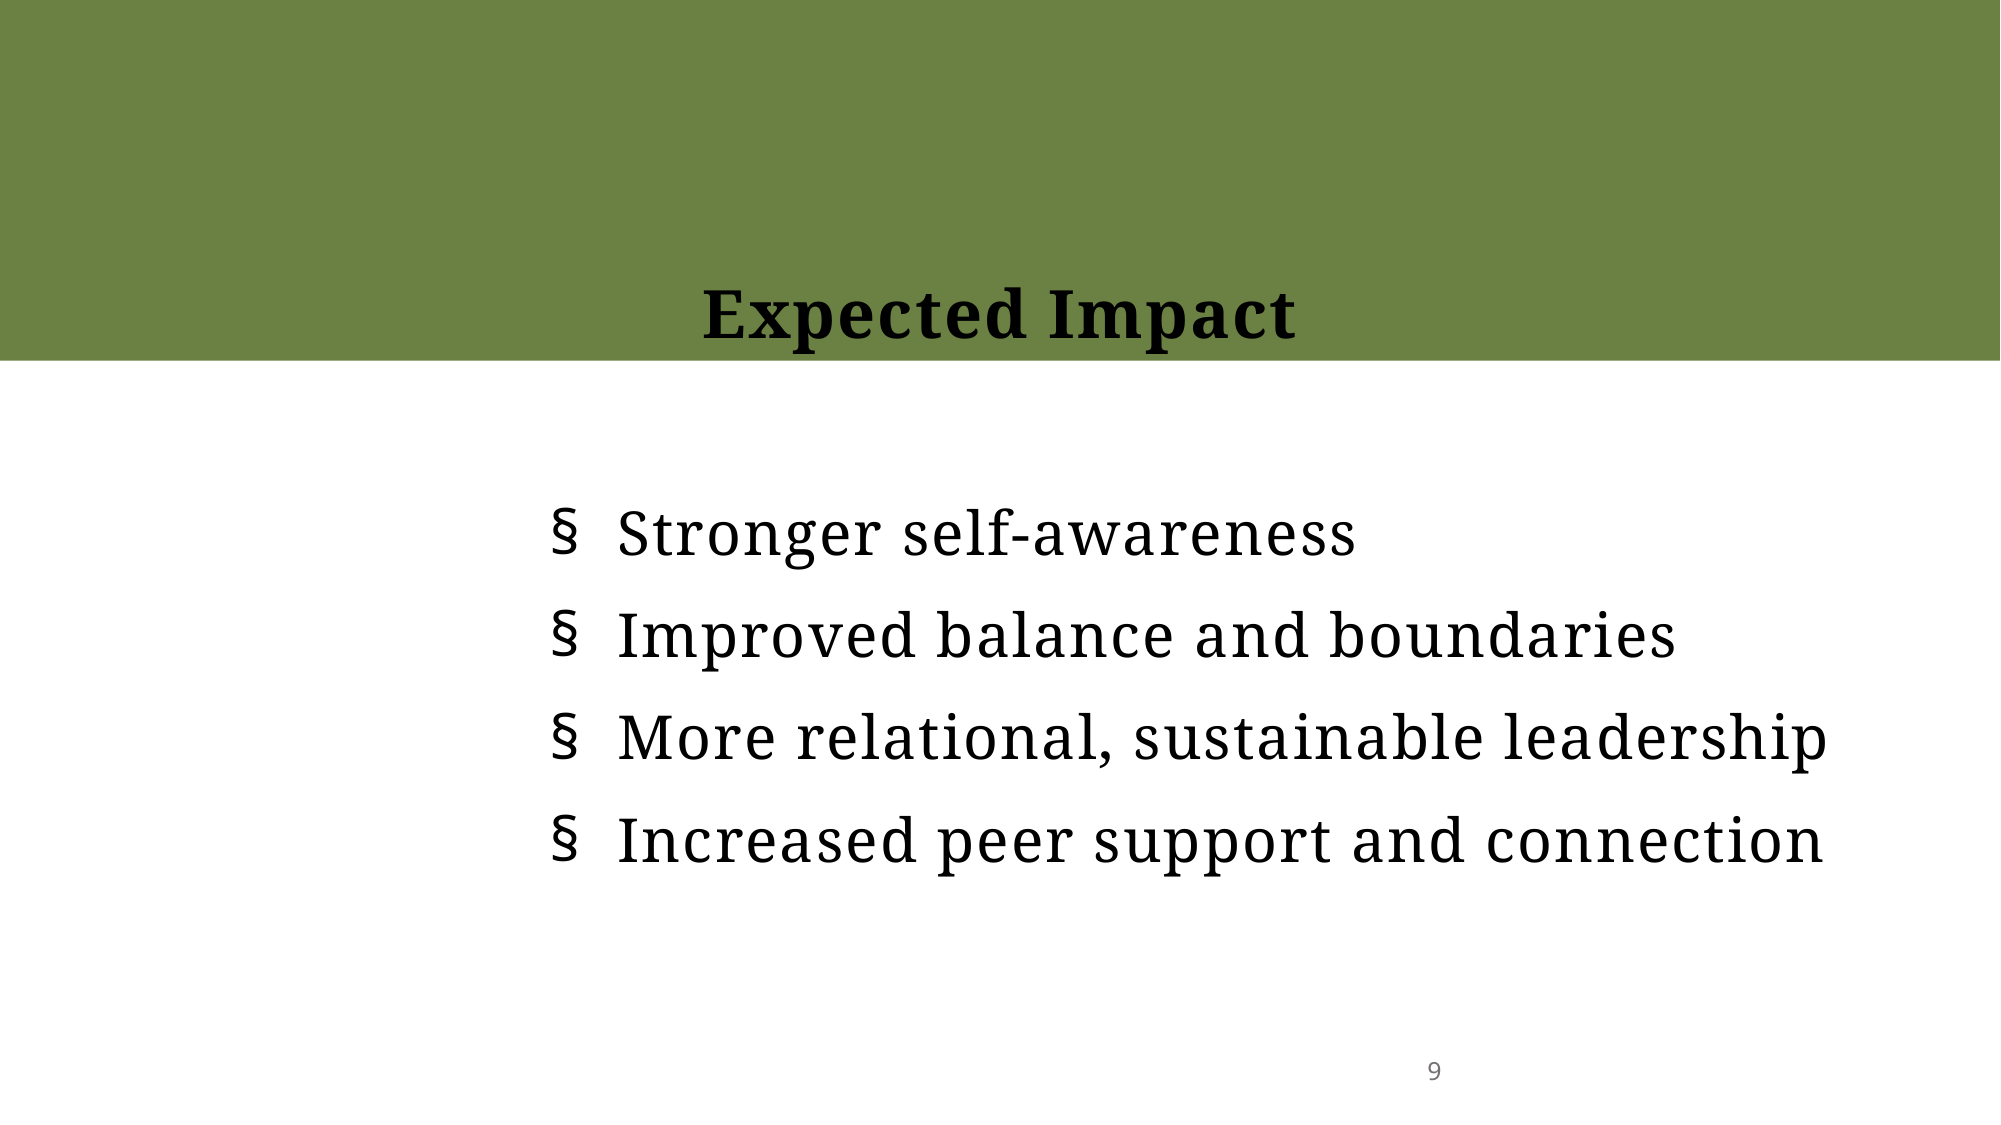

# Expected Impact
Stronger self-awareness
Improved balance and boundaries
More relational, sustainable leadership
Increased peer support and connection